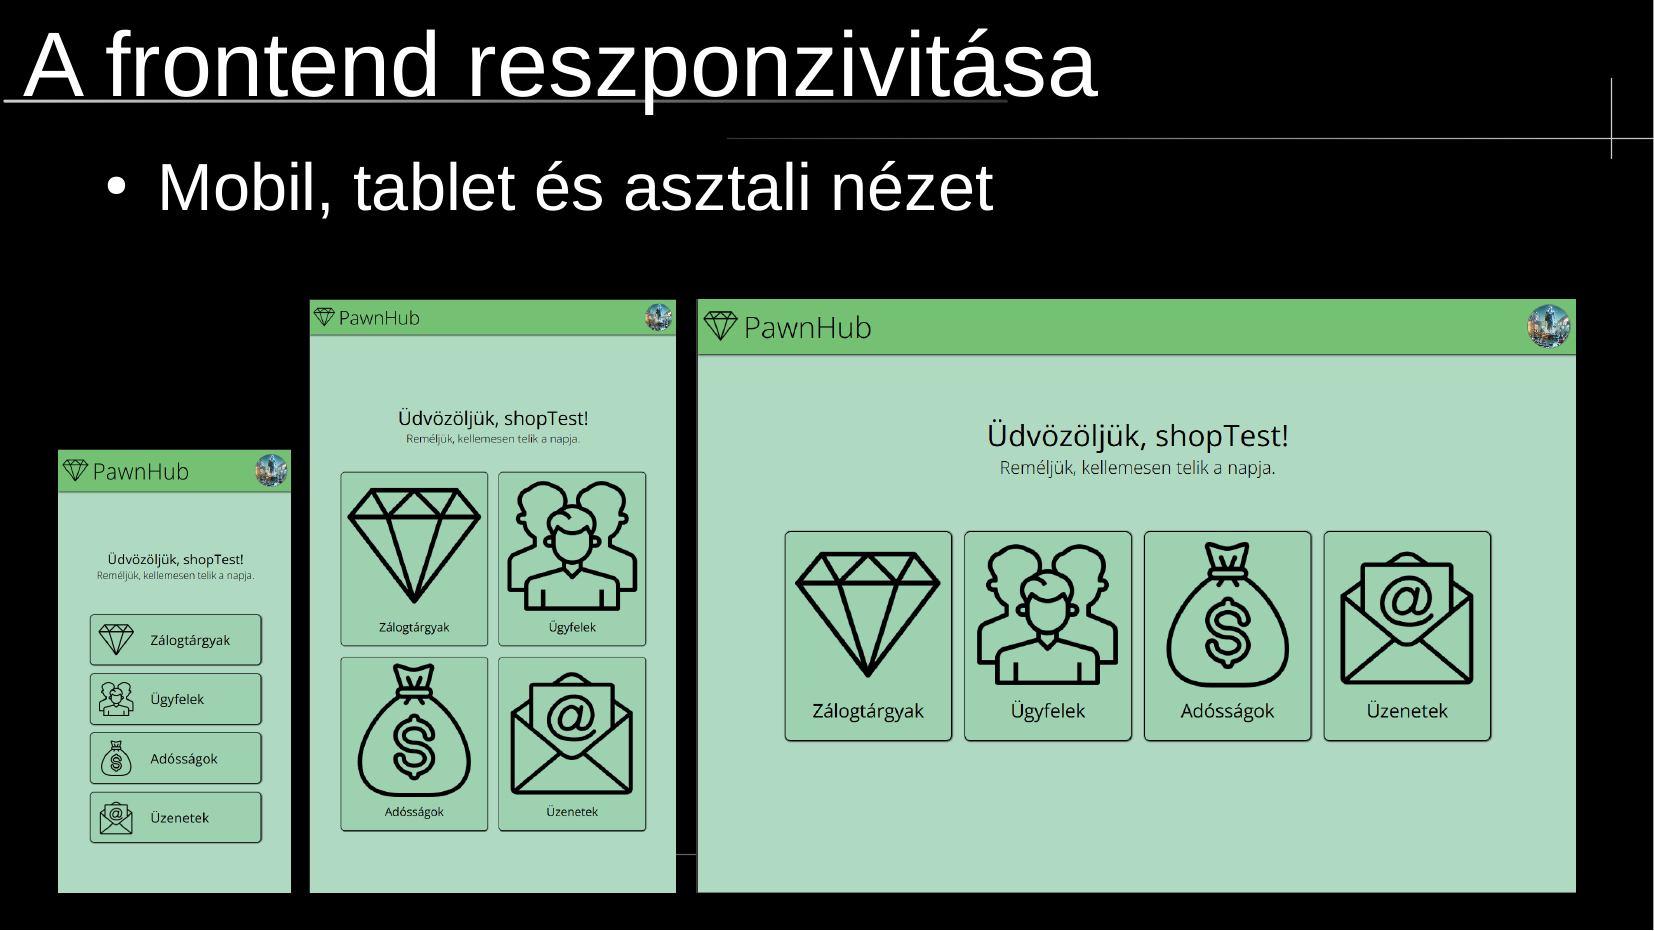

# A frontend reszponzivitása
Mobil, tablet és asztali nézet
20